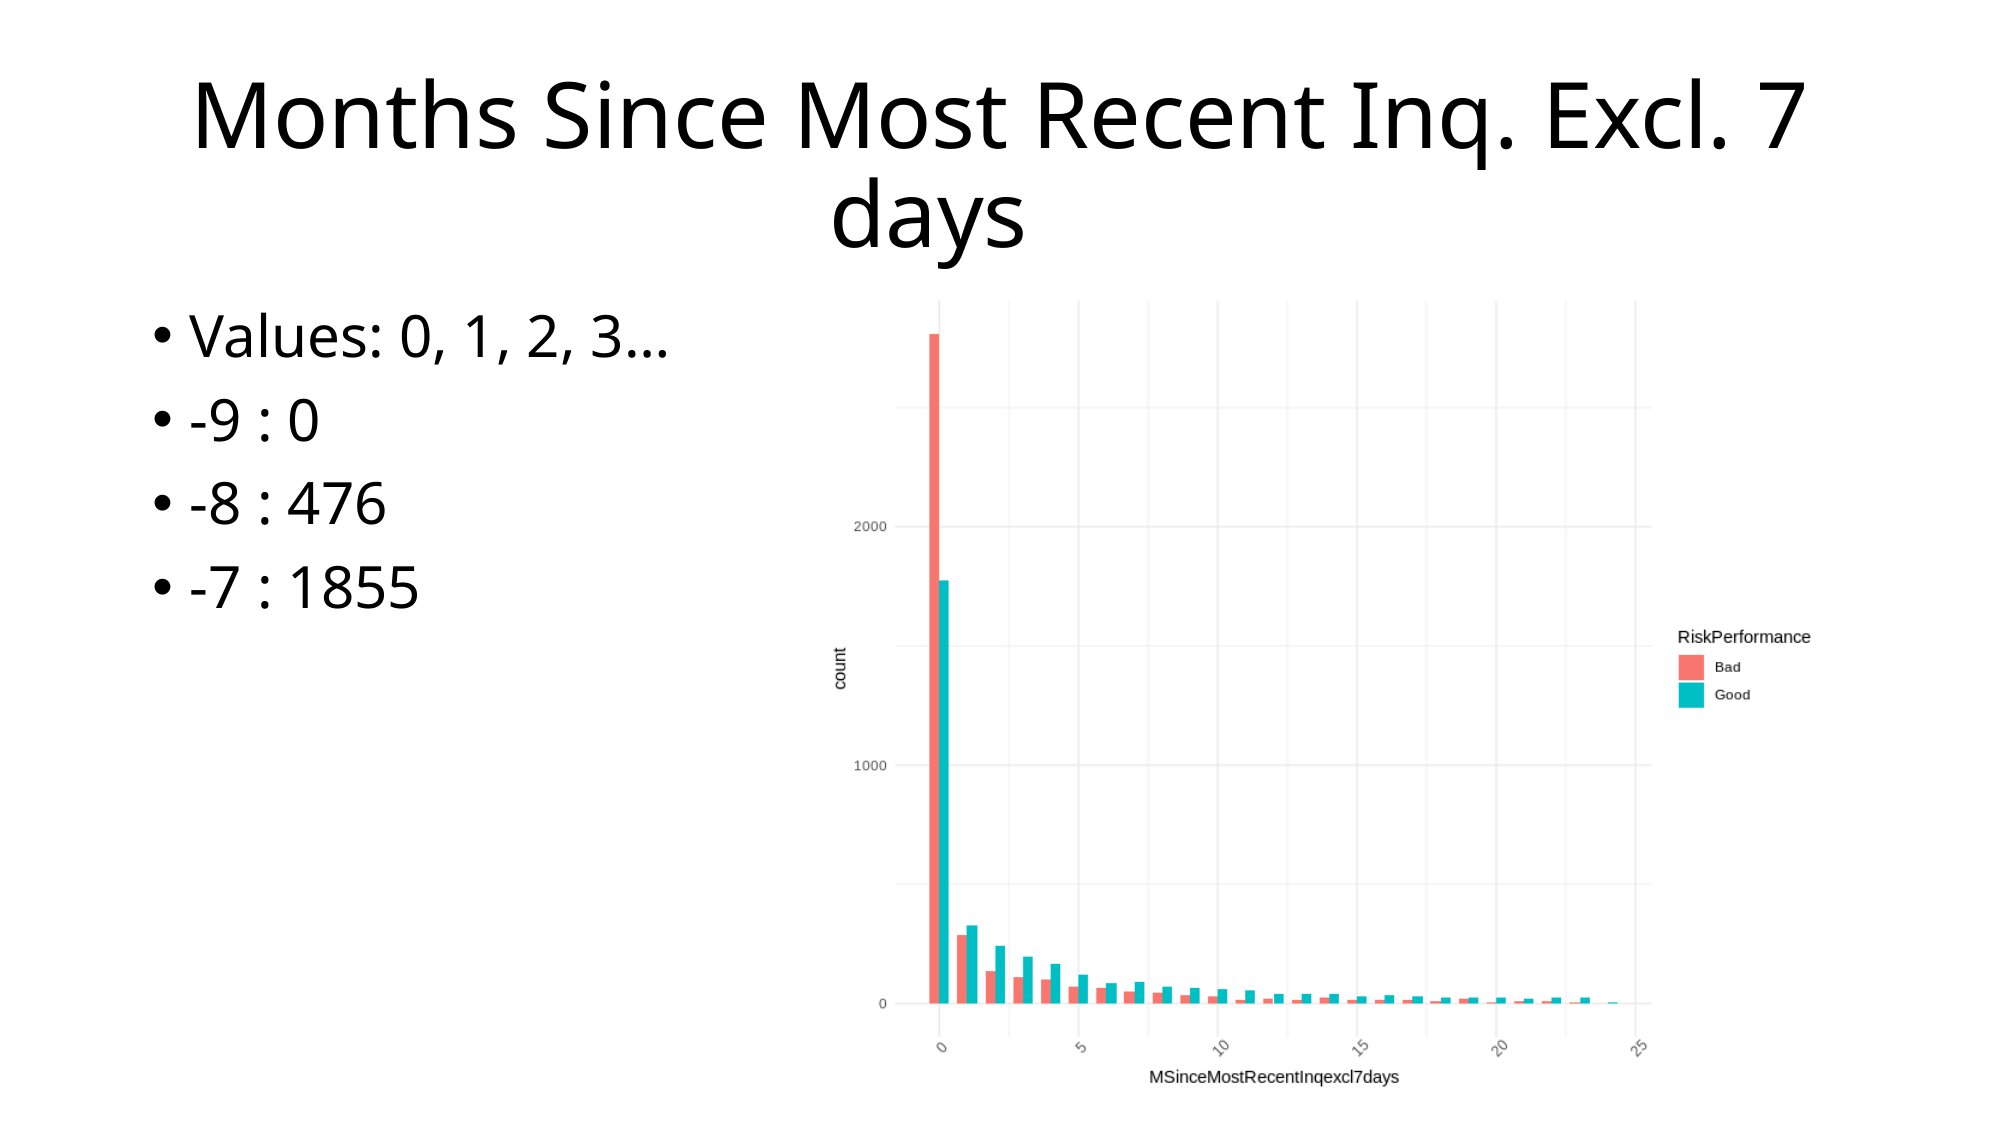

# Months Since Most Recent Inq. Excl. 7 days
Values: 0, 1, 2, 3…
-9 : 0
-8 : 476
-7 : 1855